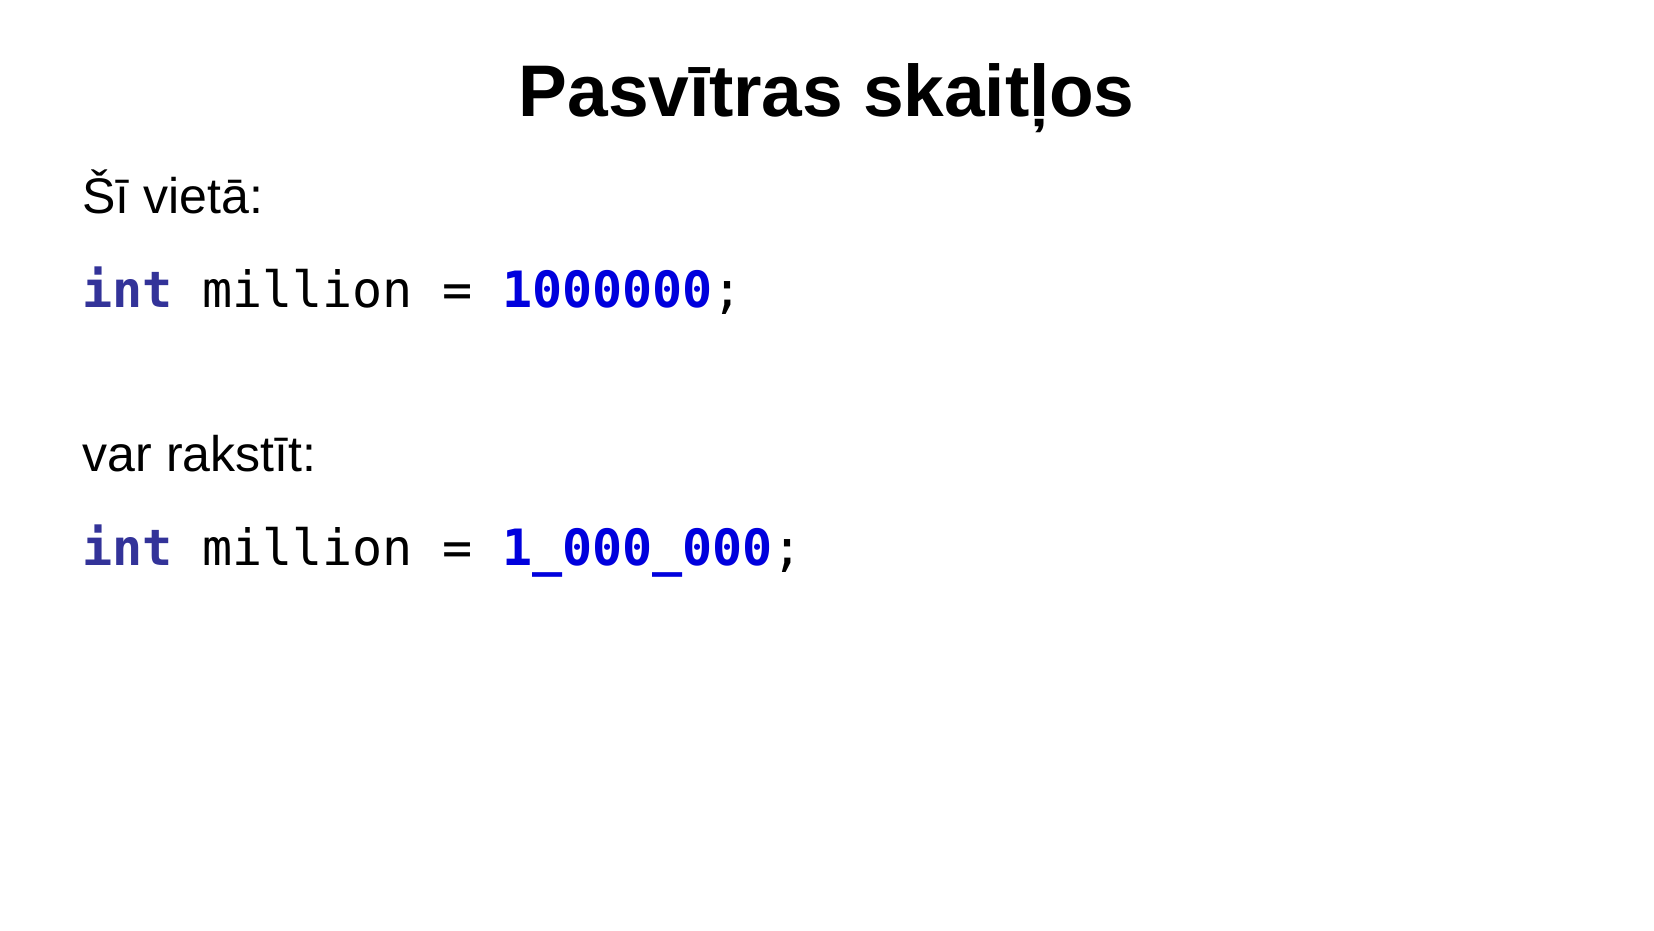

# Pasvītras skaitļos
Šī vietā:
int million = 1000000;
var rakstīt:
int million = 1_000_000;